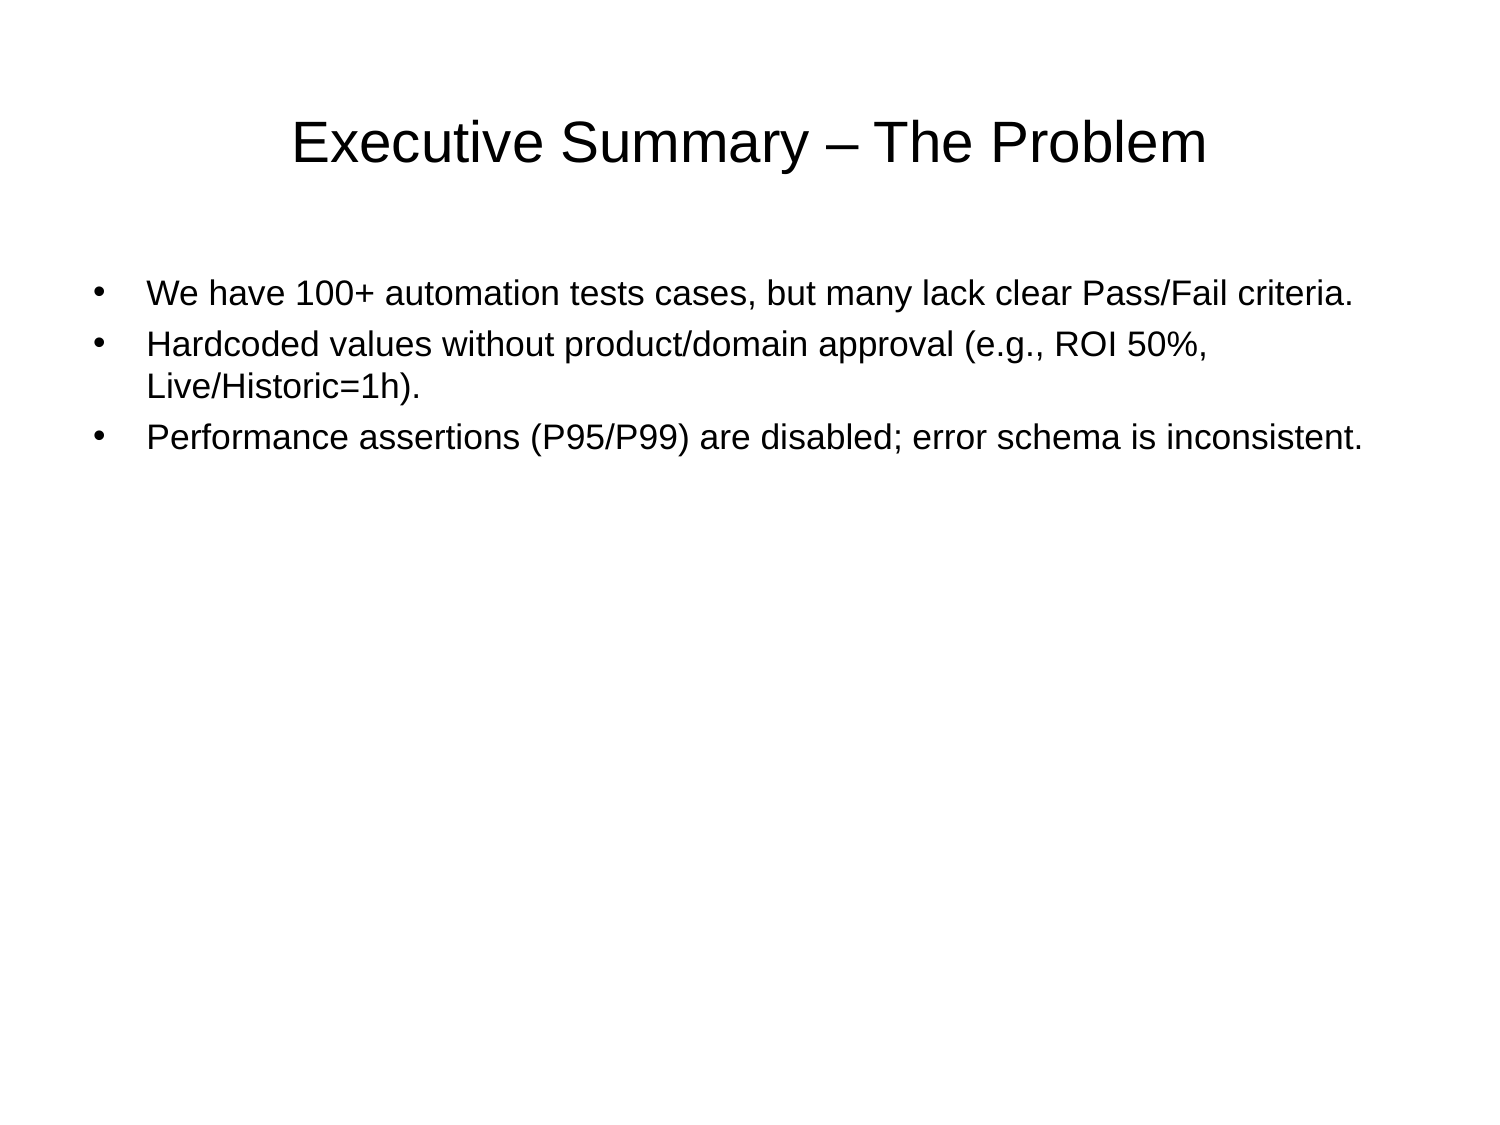

# Executive Summary – The Problem
We have 100+ automation tests cases, but many lack clear Pass/Fail criteria.
Hardcoded values without product/domain approval (e.g., ROI 50%, Live/Historic=1h).
Performance assertions (P95/P99) are disabled; error schema is inconsistent.